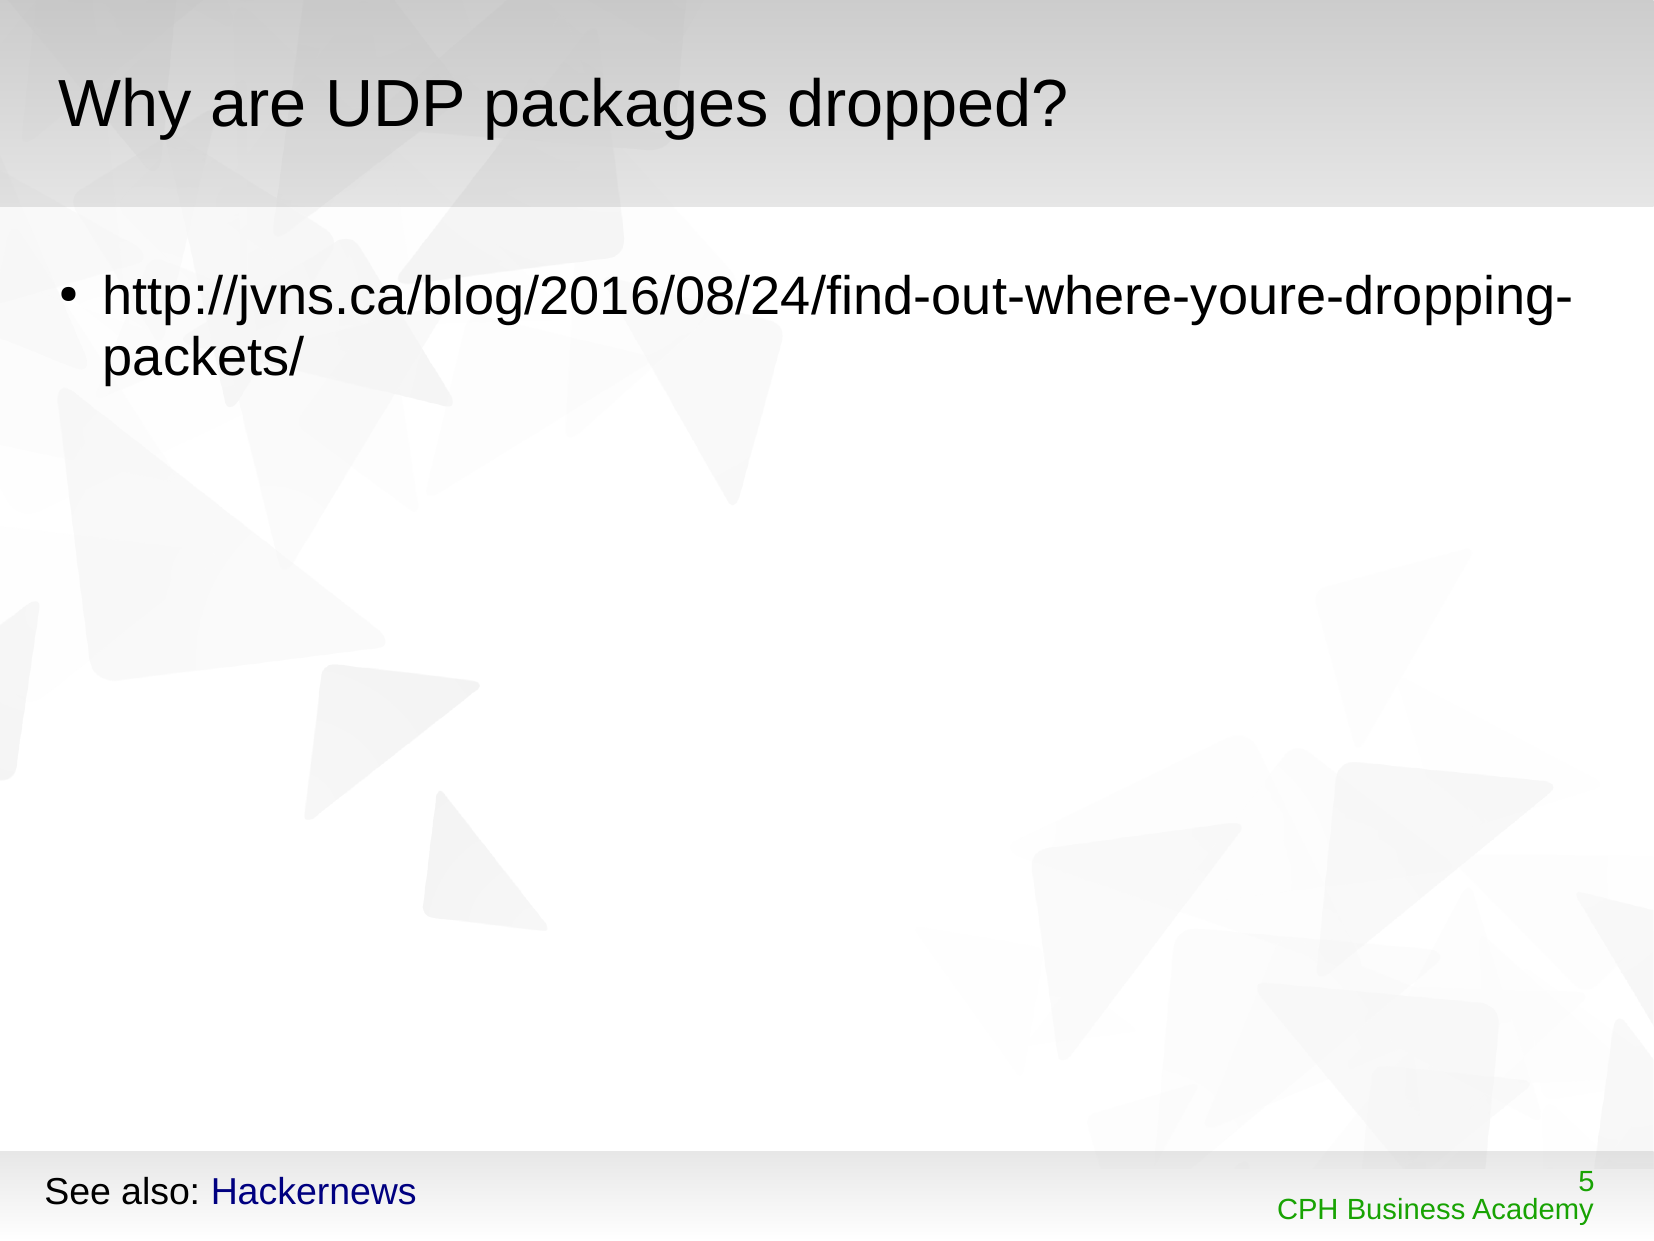

# Why are UDP packages dropped?
http://jvns.ca/blog/2016/08/24/find-out-where-youre-dropping-packets/
See also: Hackernews
5
CPH Business Academy